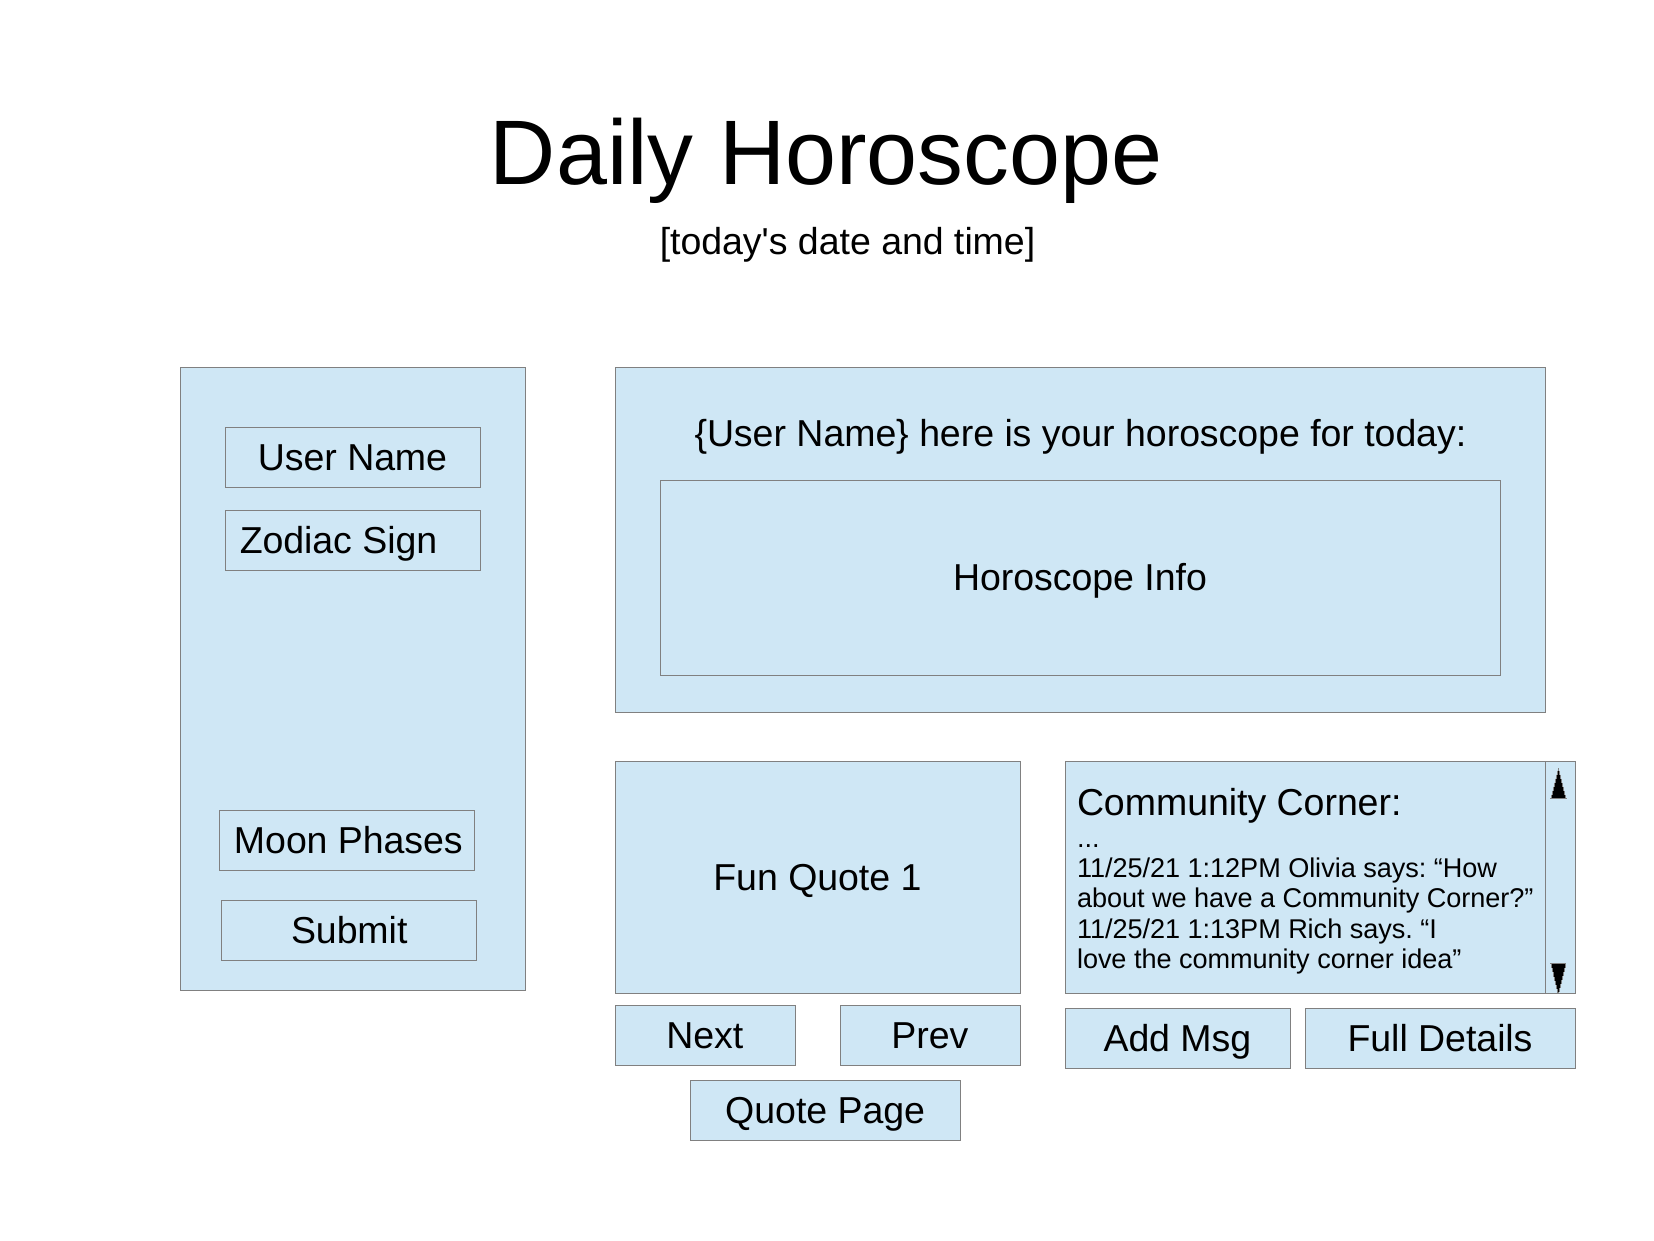

# Daily Horoscope
[today's date and time]
{User Name} here is your horoscope for today:
User Name
User Name
Horoscope Info
Zodiac Sign
Fun Quote 1
Community Corner:
...
11/25/21 1:12PM Olivia says: “How
about we have a Community Corner?”
11/25/21 1:13PM Rich says. “I
love the community corner idea”
Moon Phases
Submit
Next
Prev
Add Msg
Full Details
Quote Page